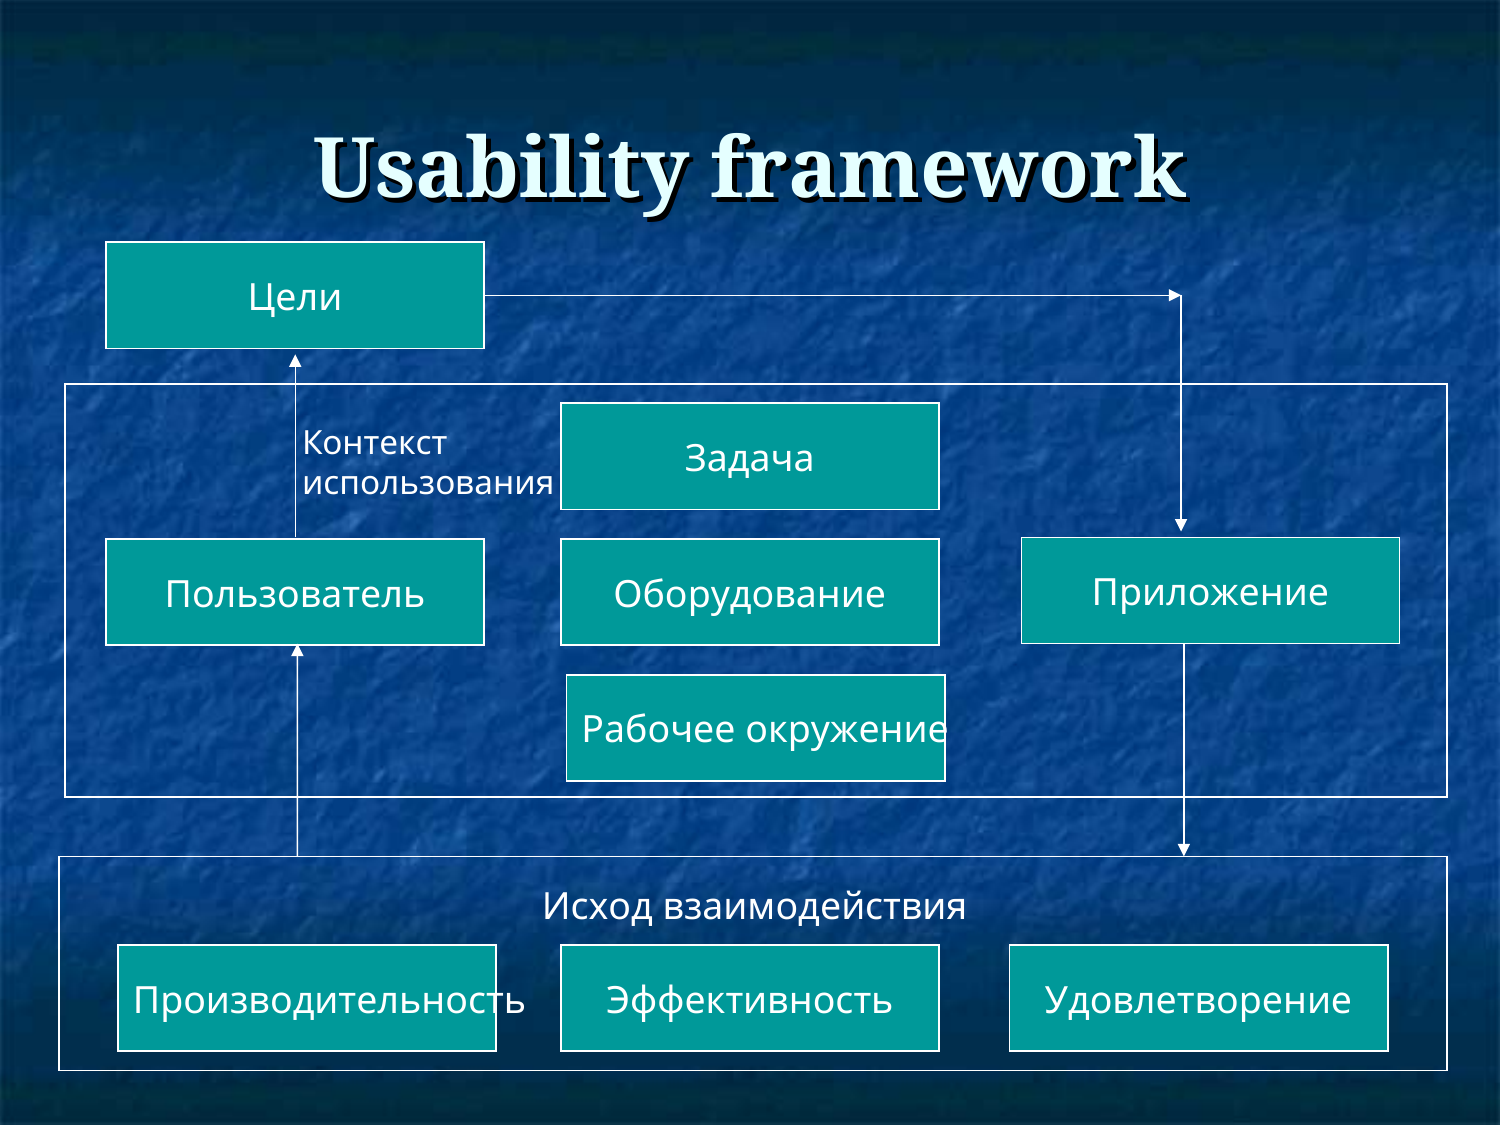

# Usability framework
Цели
Задача
Контекст
использования
Приложение
Пользователь
Оборудование
Рабочее окружение
Исход взаимодействия
Удовлетворение
Производительность
Эффективность